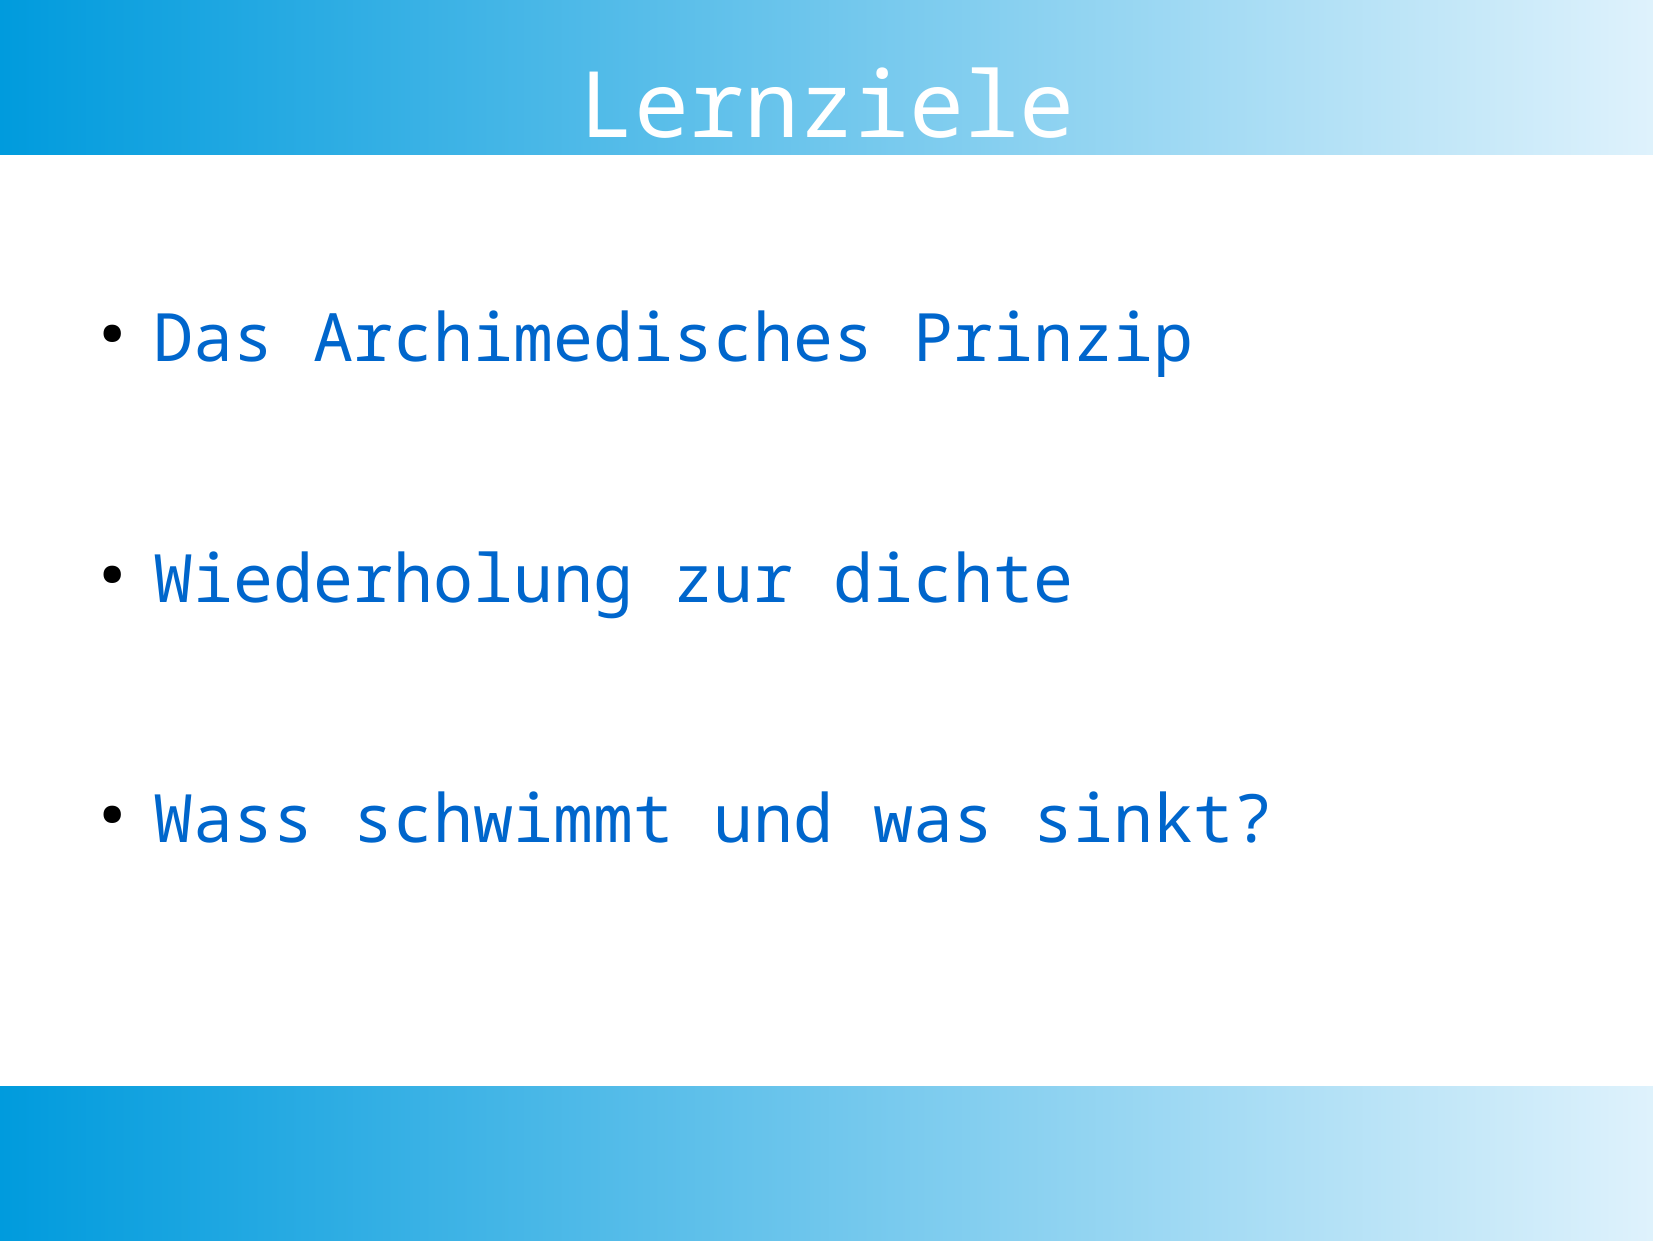

# Lernziele
Das Archimedisches Prinzip
Wiederholung zur dichte
Wass schwimmt und was sinkt?